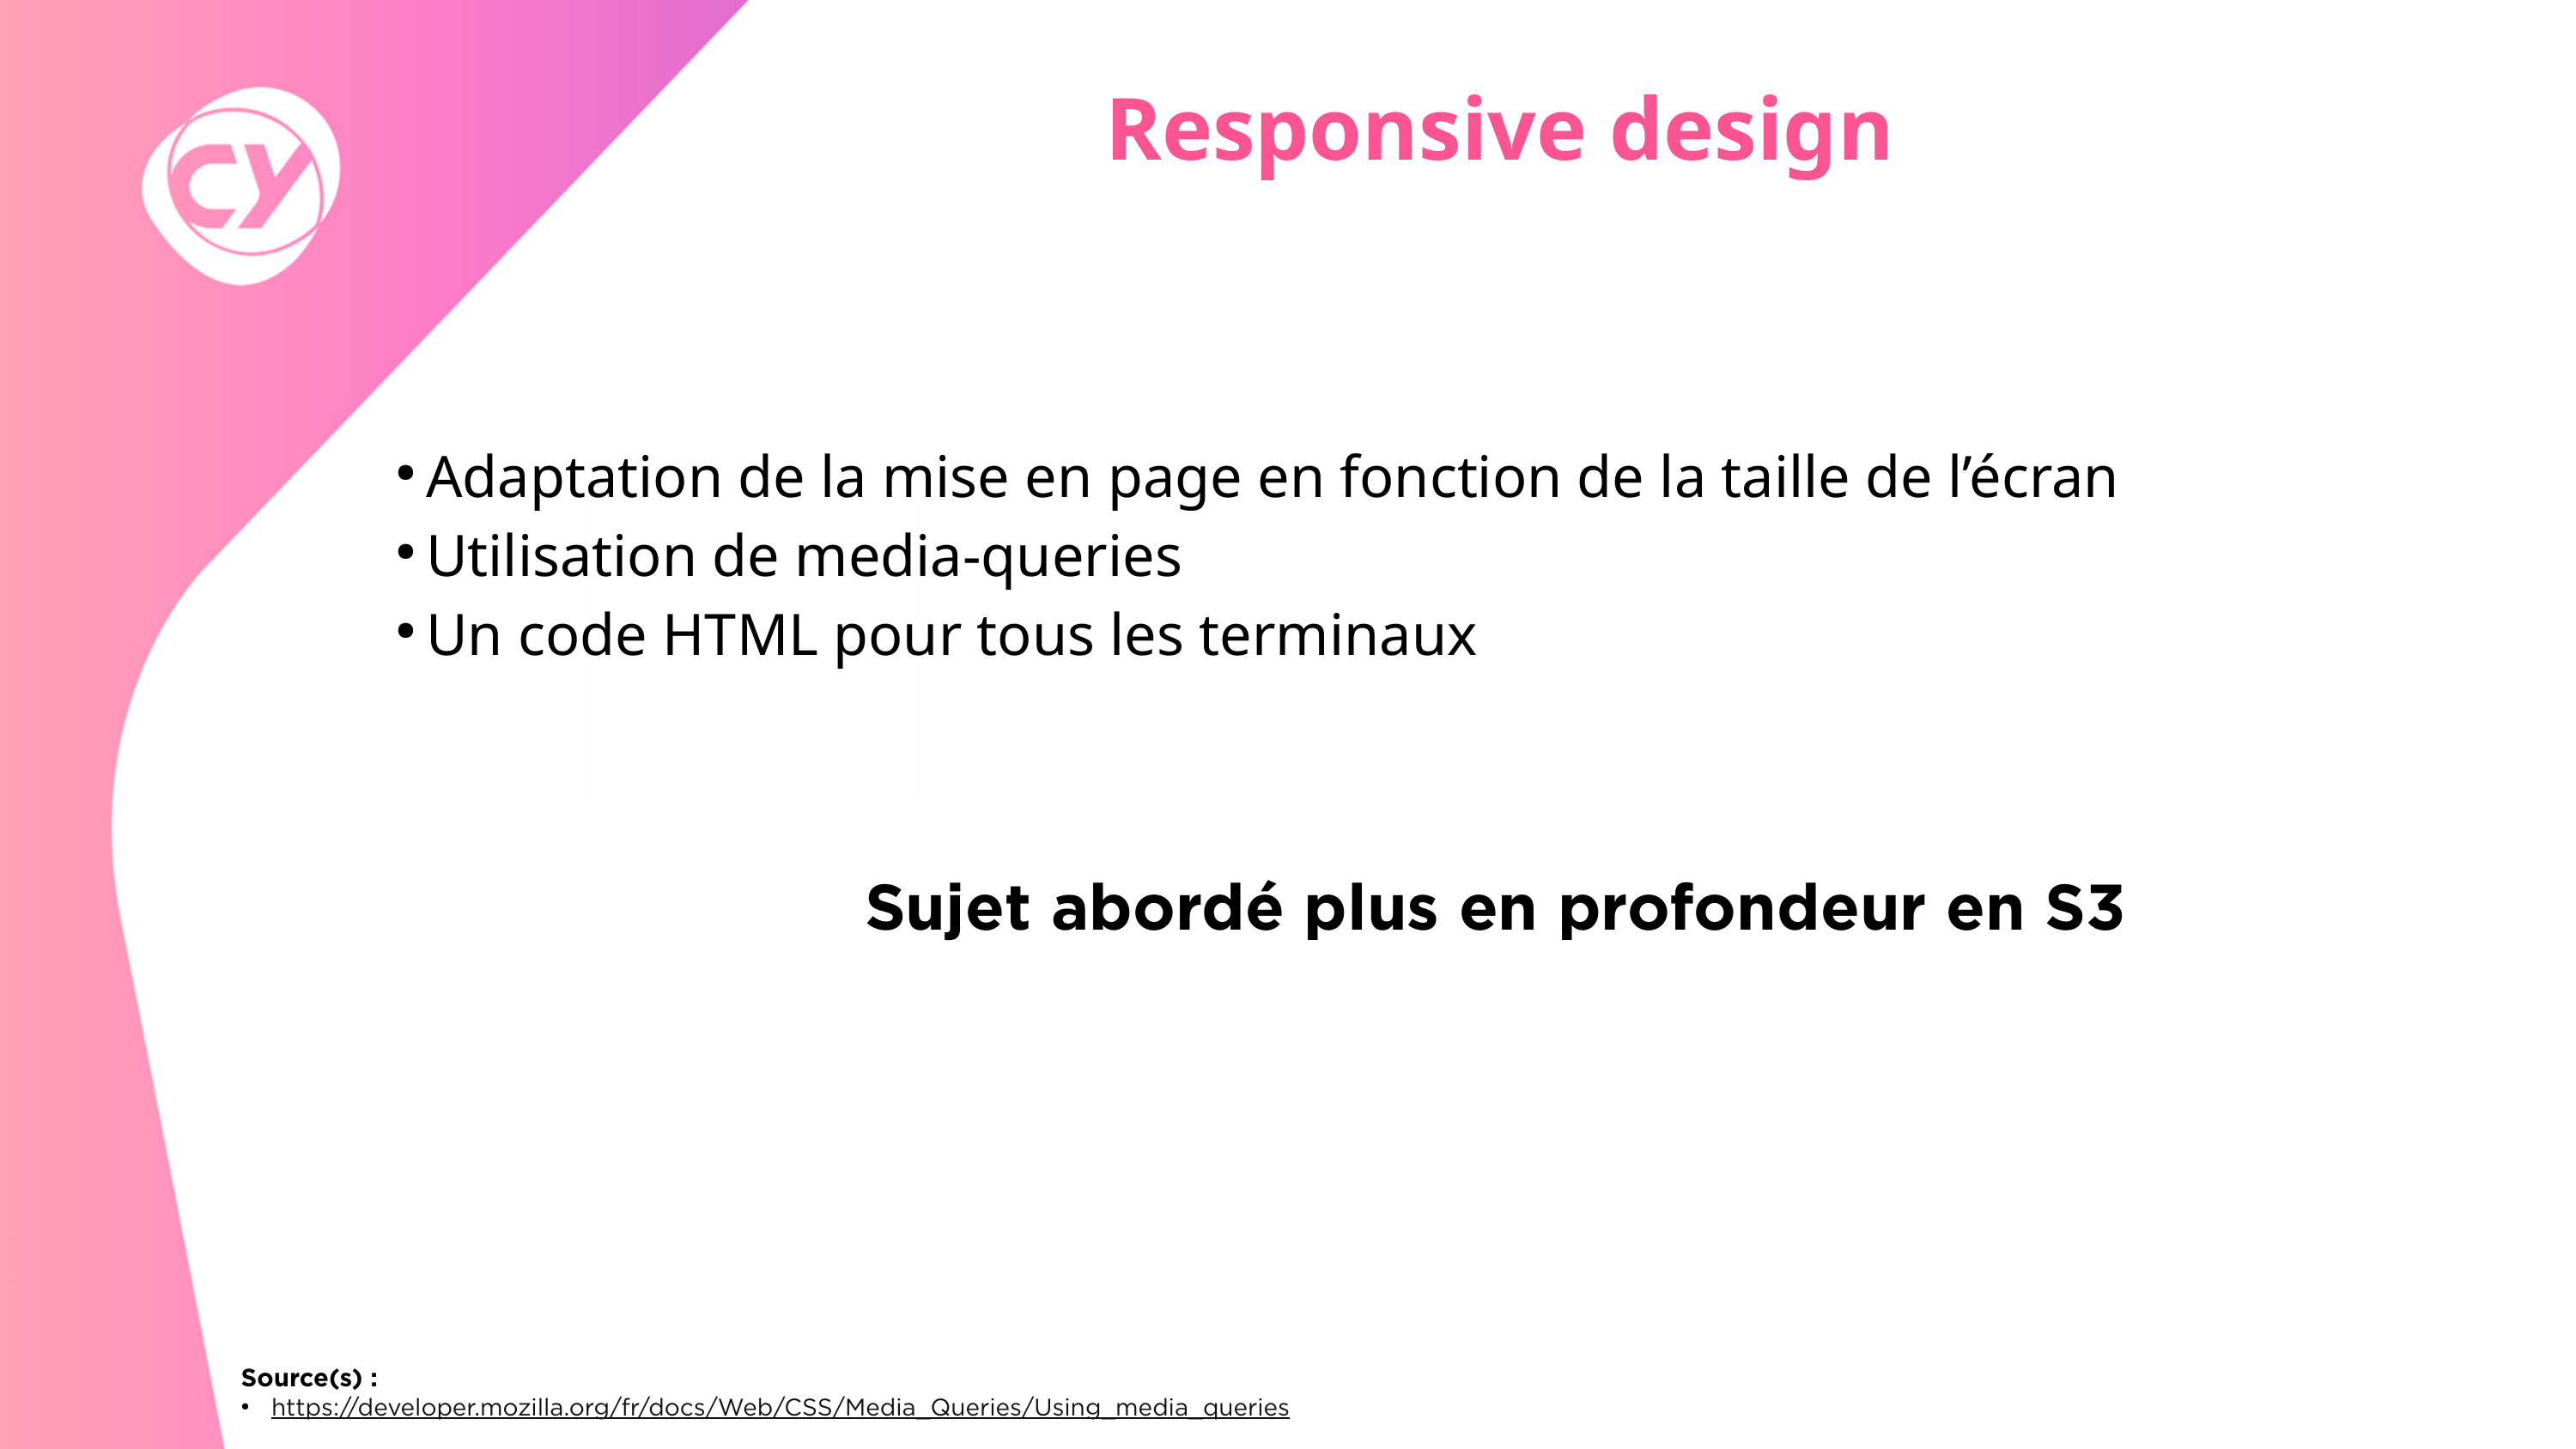

Responsive design
Adaptation de la mise en page en fonction de la taille de l’écran
Utilisation de media-queries
Un code HTML pour tous les terminaux
Sujet abordé plus en profondeur en S3
Source(s) :
https://developer.mozilla.org/fr/docs/Web/CSS/Media_Queries/Using_media_queries